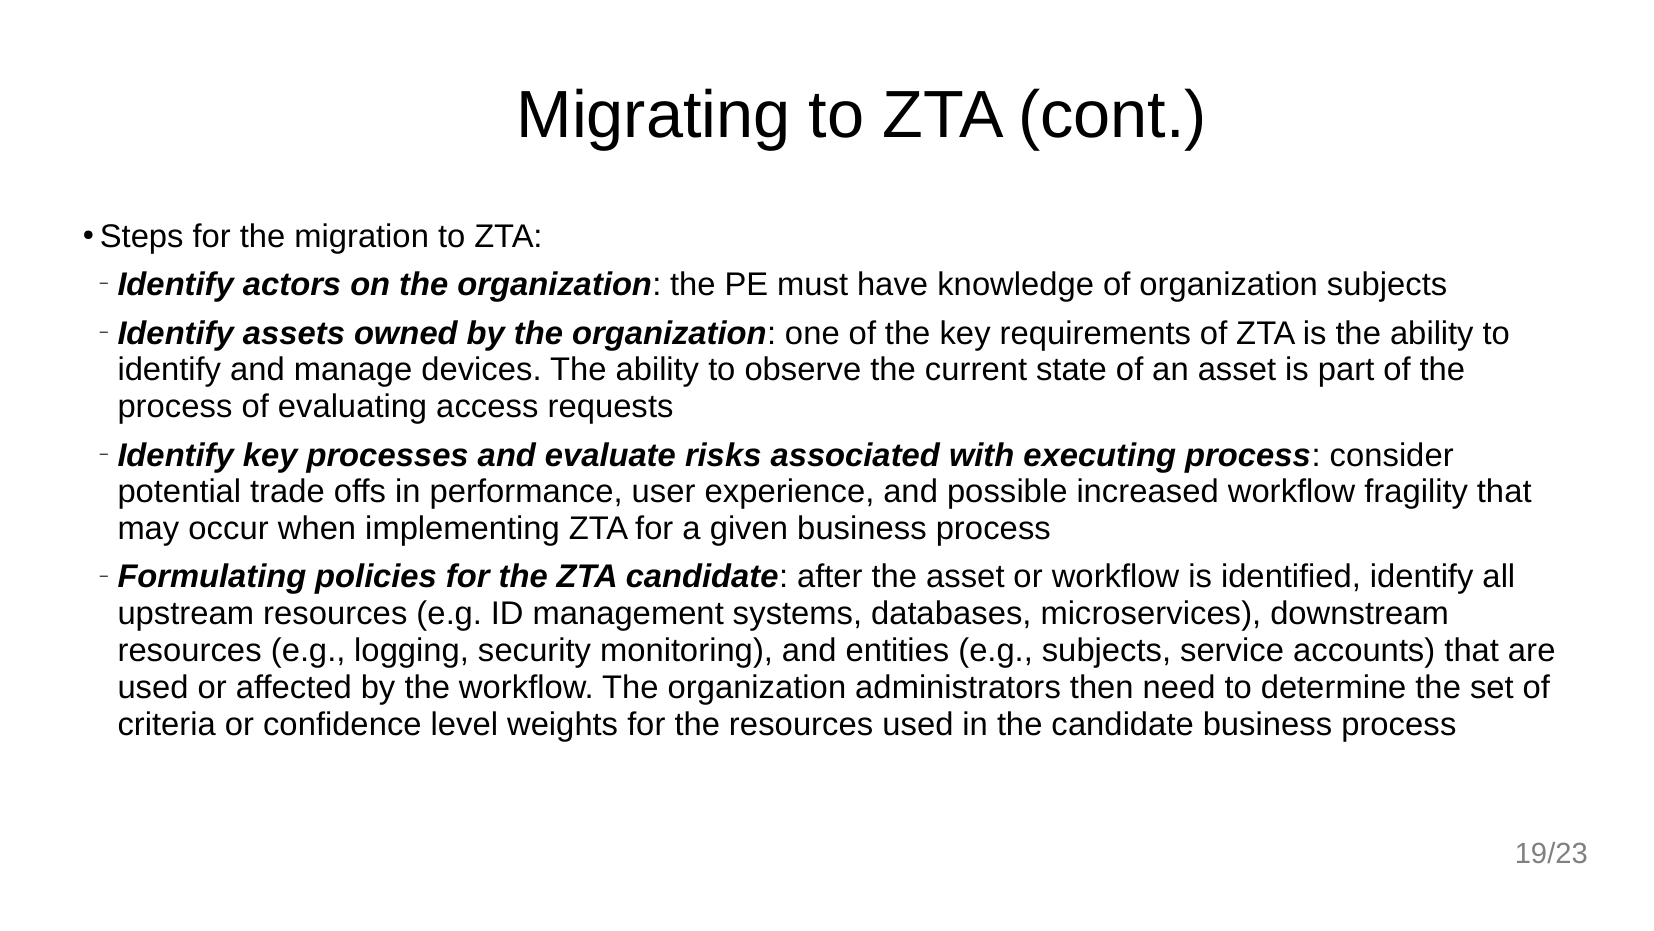

# Migrating to ZTA (cont.)
Steps for the migration to ZTA:
Identify actors on the organization: the PE must have knowledge of organization subjects
Identify assets owned by the organization: one of the key requirements of ZTA is the ability to identify and manage devices. The ability to observe the current state of an asset is part of the process of evaluating access requests
Identify key processes and evaluate risks associated with executing process: consider potential trade offs in performance, user experience, and possible increased workflow fragility that may occur when implementing ZTA for a given business process
Formulating policies for the ZTA candidate: after the asset or workflow is identified, identify all upstream resources (e.g. ID management systems, databases, microservices), downstream resources (e.g., logging, security monitoring), and entities (e.g., subjects, service accounts) that are used or affected by the workflow. The organization administrators then need to determine the set of criteria or confidence level weights for the resources used in the candidate business process